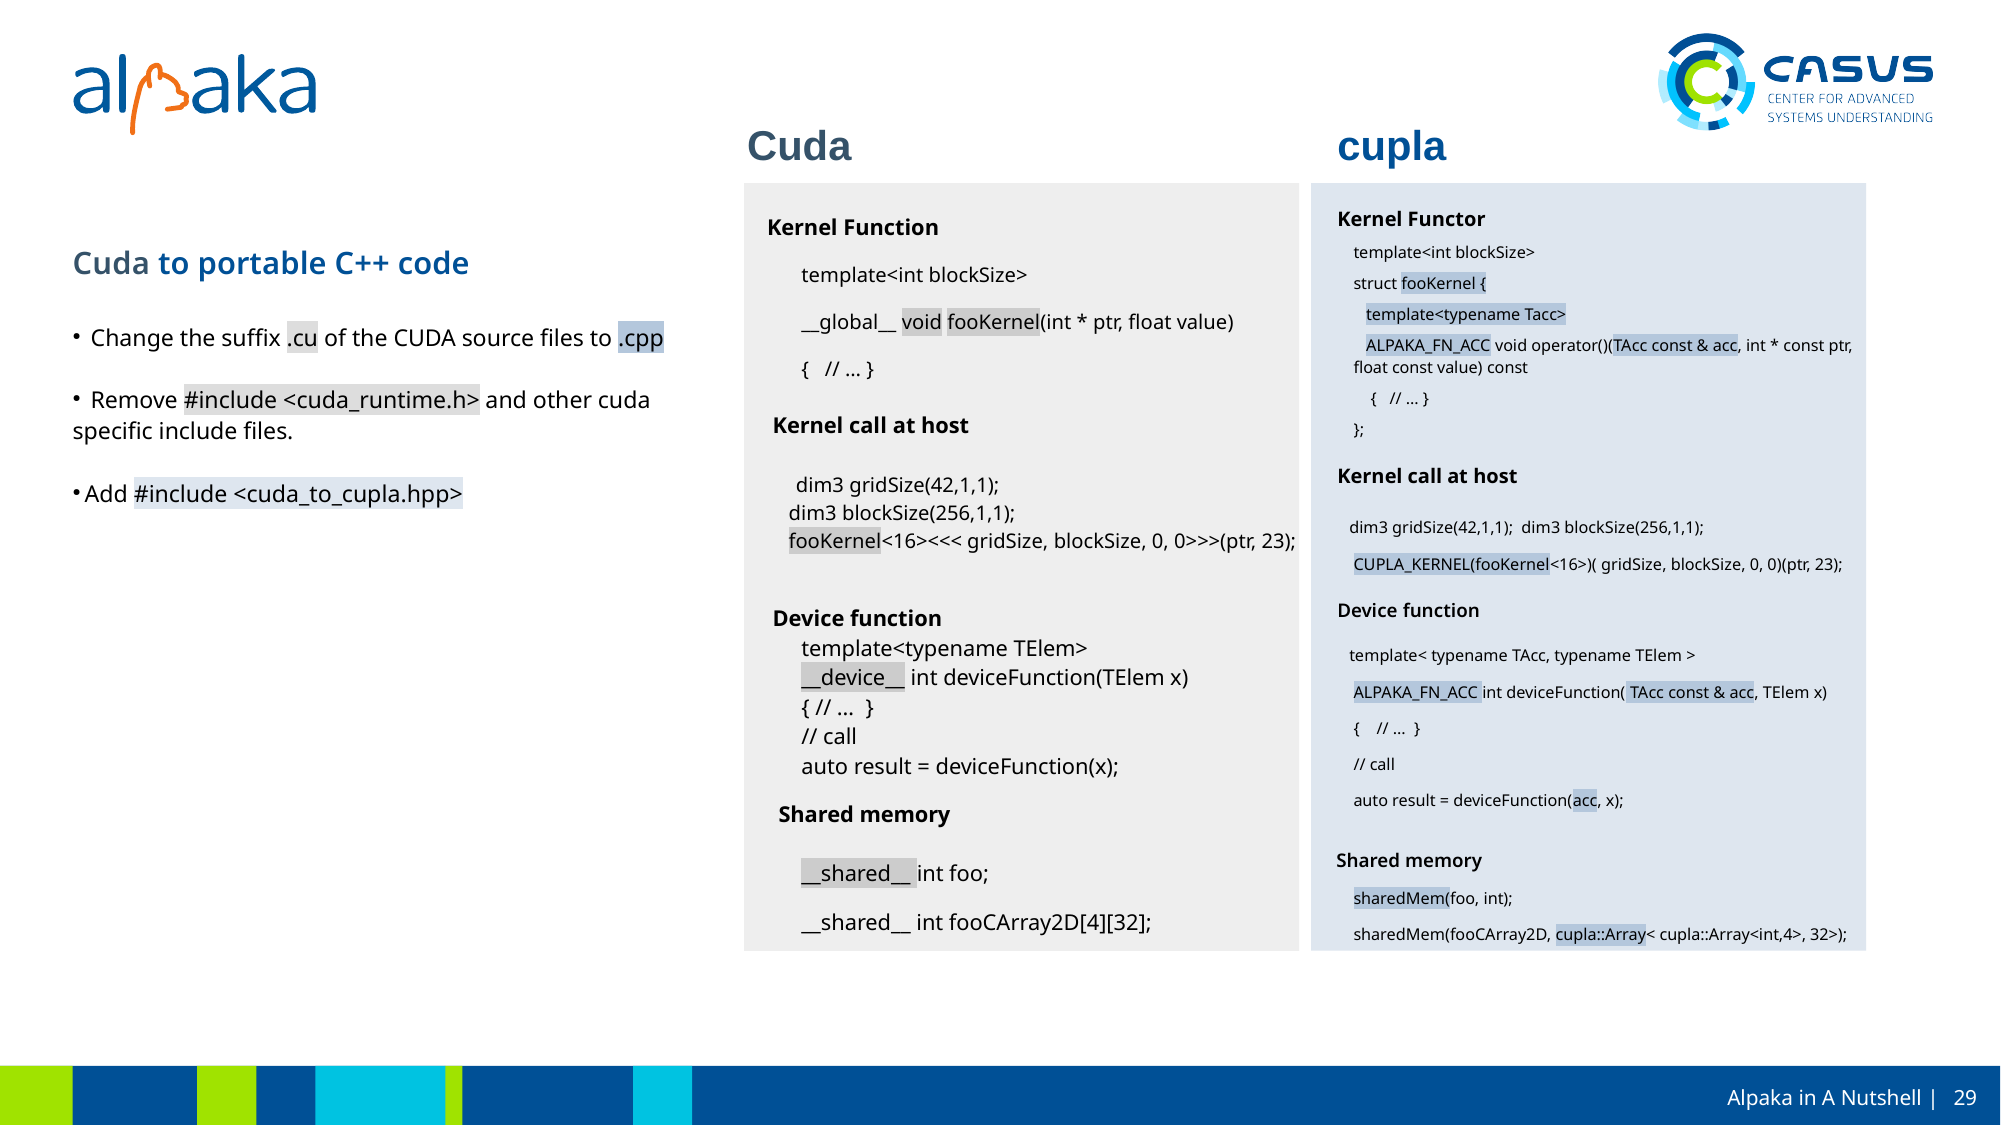

Cuda
cupla
# Cuda to portable C++ code
 Change the suffix .cu of the CUDA source files to .cpp
 Remove #include <cuda_runtime.h> and other cuda specific include files.
 Add #include <cuda_to_cupla.hpp>
 Kernel Functor
template<int blockSize>
struct fooKernel {
 template<typename Tacc>
 ALPAKA_FN_ACC void operator()(TAcc const & acc, int * const ptr, float const value) const
 { // ... }
};
 Kernel call at host
 dim3 gridSize(42,1,1); dim3 blockSize(256,1,1);
CUPLA_KERNEL(fooKernel<16>)( gridSize, blockSize, 0, 0)(ptr, 23);
 Device function
 template< typename TAcc, typename TElem >
ALPAKA_FN_ACC int deviceFunction( TAcc const & acc, TElem x)
{ // … }
// call
auto result = deviceFunction(acc, x);
 Shared memory
sharedMem(foo, int);
sharedMem(fooCArray2D, cupla::Array< cupla::Array<int,4>, 32>);
 Kernel Function
template<int blockSize>
__global__ void fooKernel(int * ptr, float value)
{ // … }
Kernel call at host
 dim3 gridSize(42,1,1);
 dim3 blockSize(256,1,1);
 fooKernel<16><<< gridSize, blockSize, 0, 0>>>(ptr, 23);
Device function
template<typename TElem>
__device__ int deviceFunction(TElem x)
{ // … }
// call
auto result = deviceFunction(x);
 Shared memory
 __shared__ int foo;
__shared__ int fooCArray2D[4][32];
Alpaka in A Nutshell
29